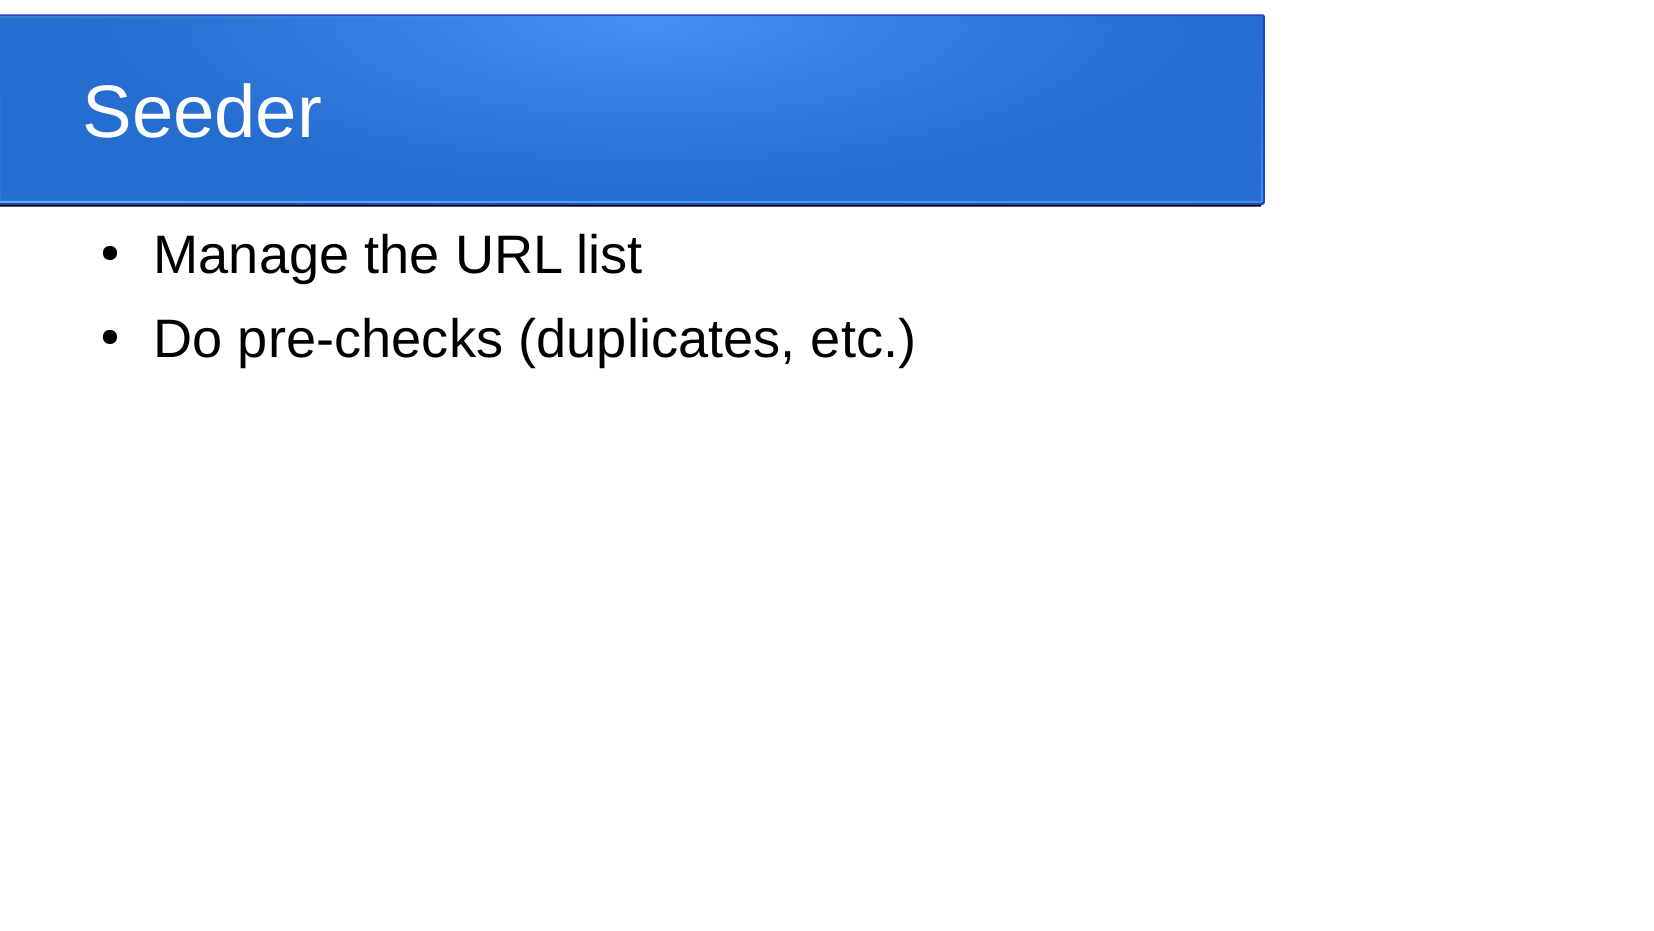

# Seeder
Manage the URL list
Do pre-checks (duplicates, etc.)